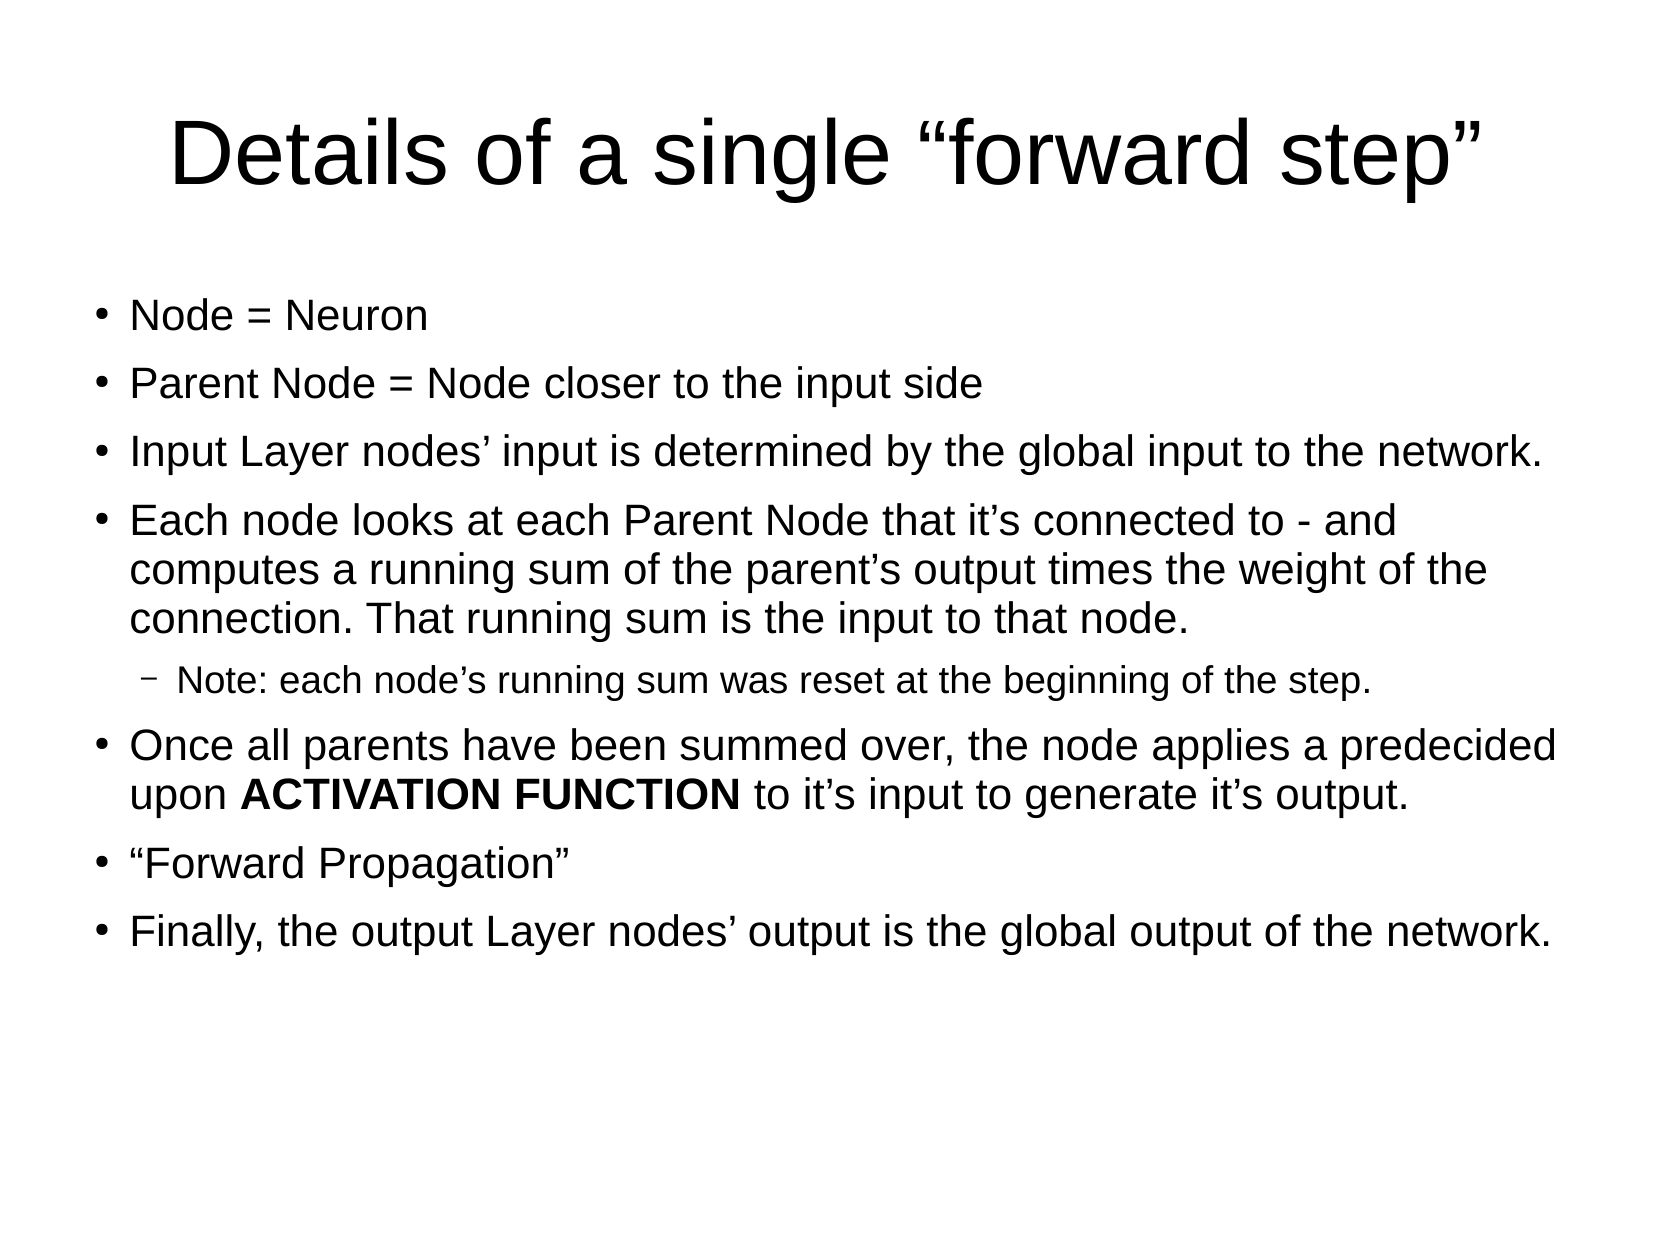

# Details of a single “forward step”
Node = Neuron
Parent Node = Node closer to the input side
Input Layer nodes’ input is determined by the global input to the network.
Each node looks at each Parent Node that it’s connected to - and computes a running sum of the parent’s output times the weight of the connection. That running sum is the input to that node.
Note: each node’s running sum was reset at the beginning of the step.
Once all parents have been summed over, the node applies a predecided upon ACTIVATION FUNCTION to it’s input to generate it’s output.
“Forward Propagation”
Finally, the output Layer nodes’ output is the global output of the network.